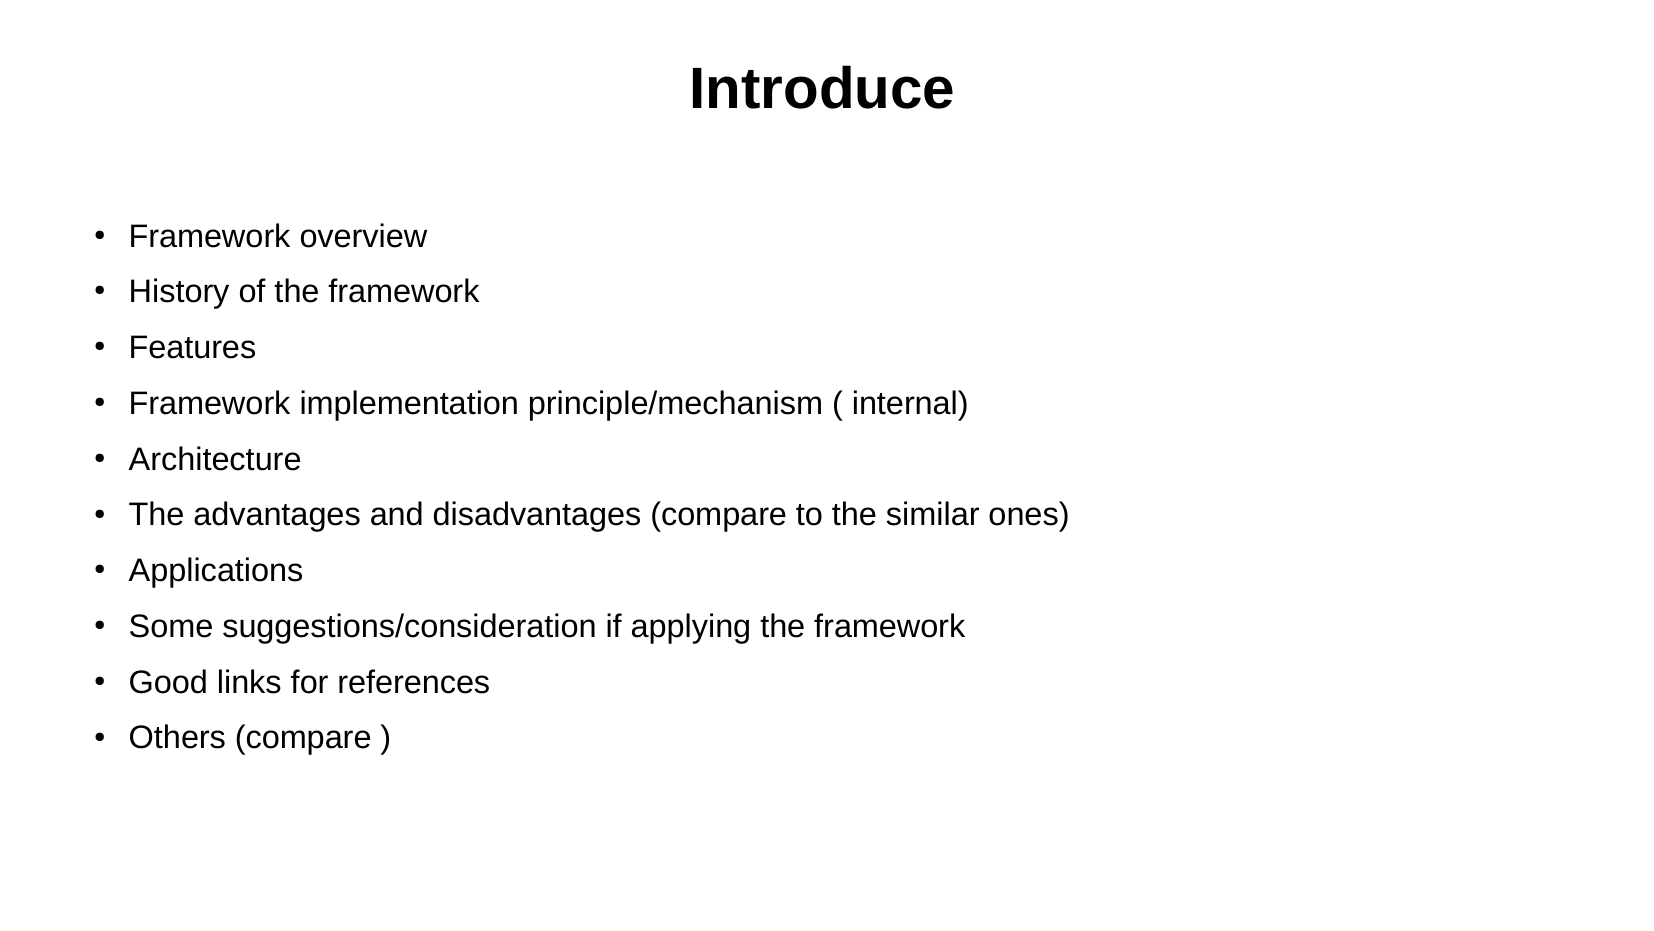

Introduce
# Framework overview
History of the framework
Features
Framework implementation principle/mechanism ( internal)
Architecture
The advantages and disadvantages (compare to the similar ones)
Applications
Some suggestions/consideration if applying the framework
Good links for references
Others (compare )